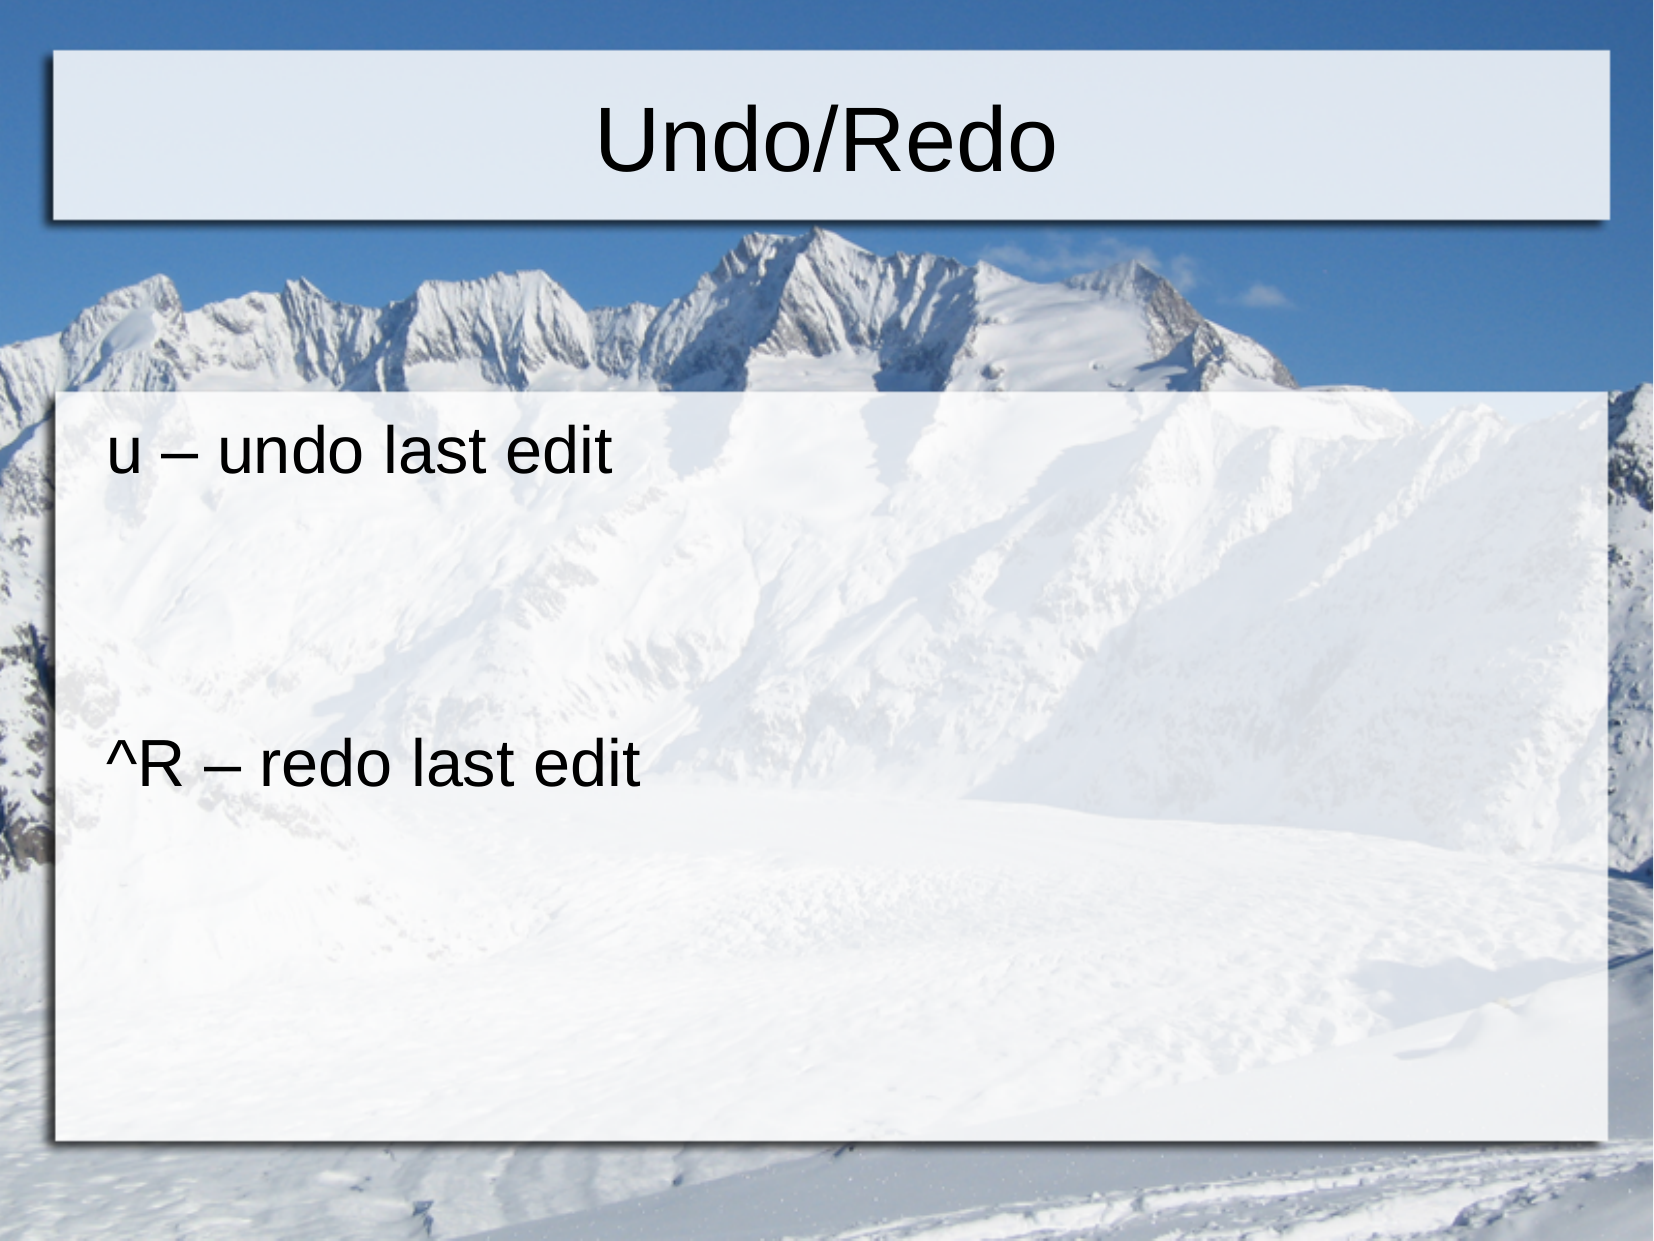

# Undo/Redo
u – undo last edit
^R – redo last edit